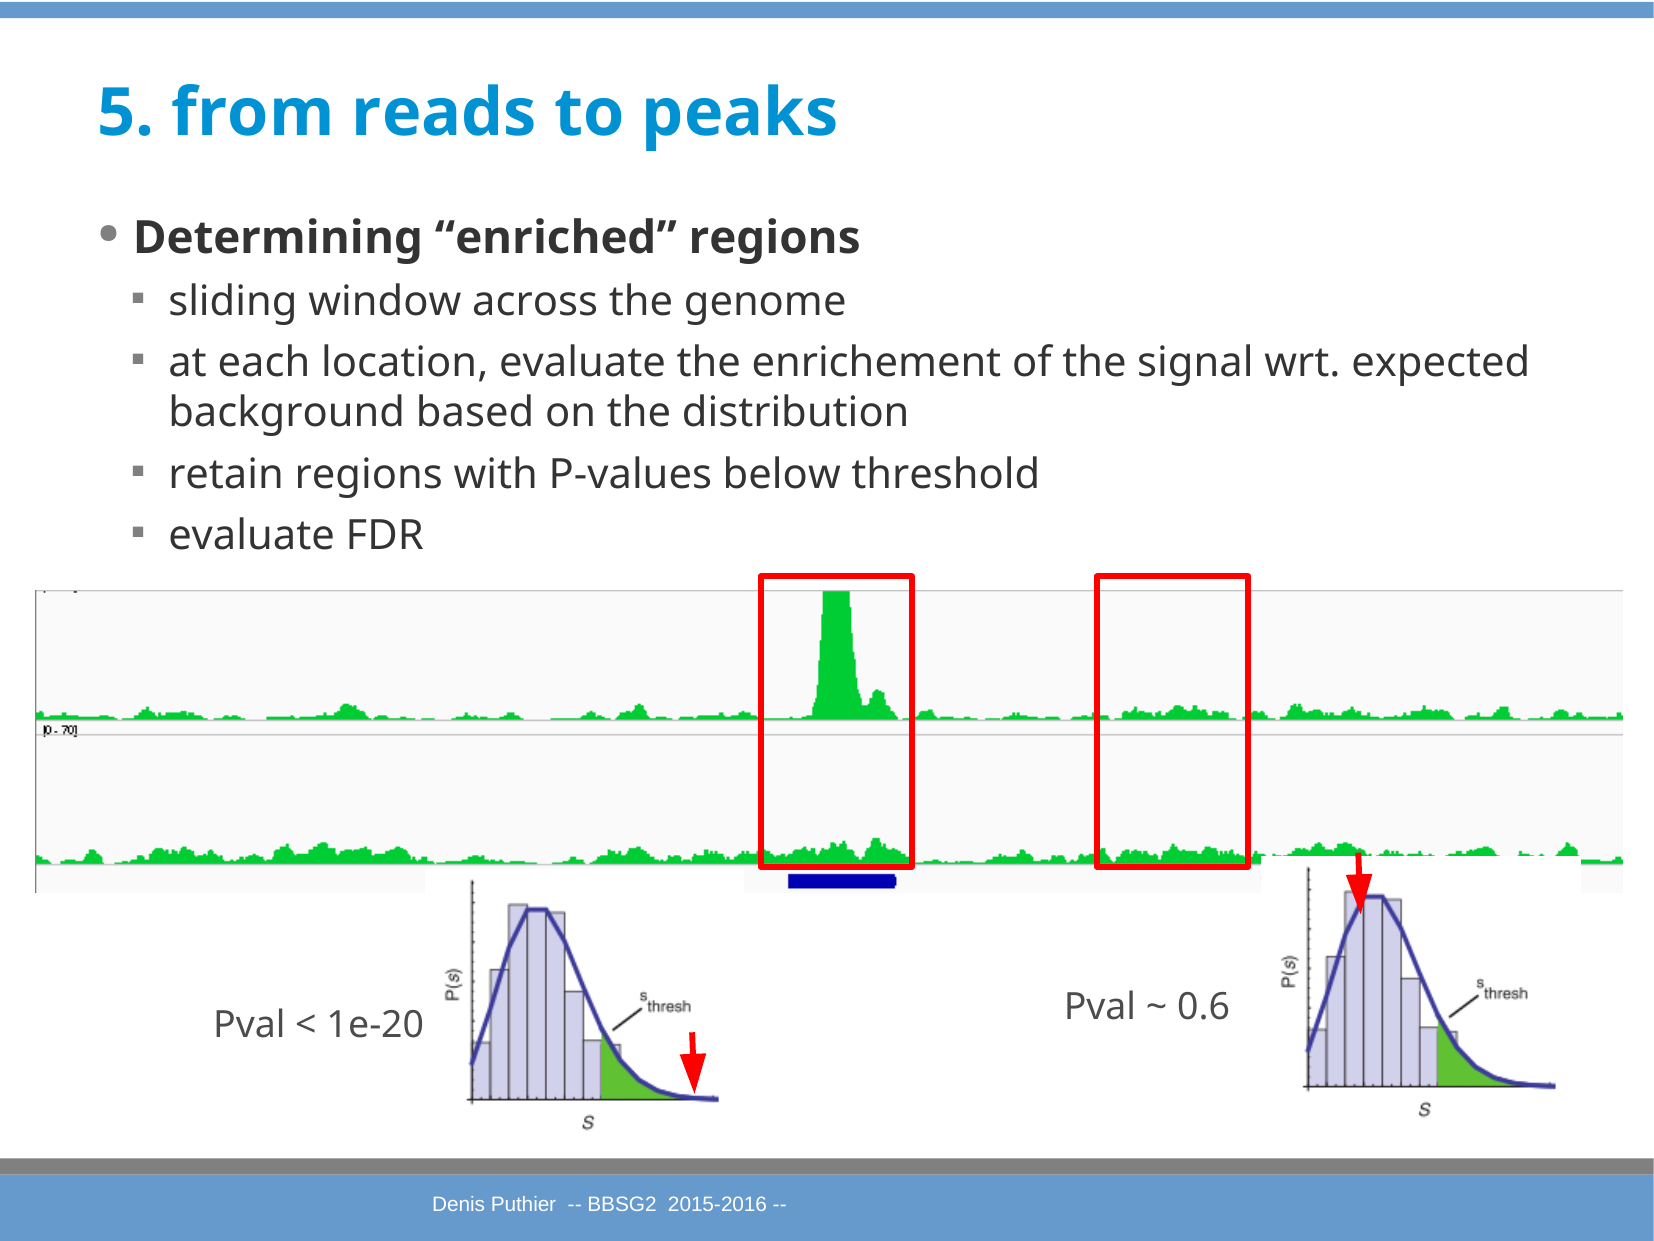

# 5. from reads to peaks
Determining “enriched” regions
sliding window across the genome
at each location, evaluate the enrichement of the signal wrt. expected background based on the distribution
retain regions with P-values below threshold
evaluate FDR
Pval ~ 0.6
Pval < 1e-20